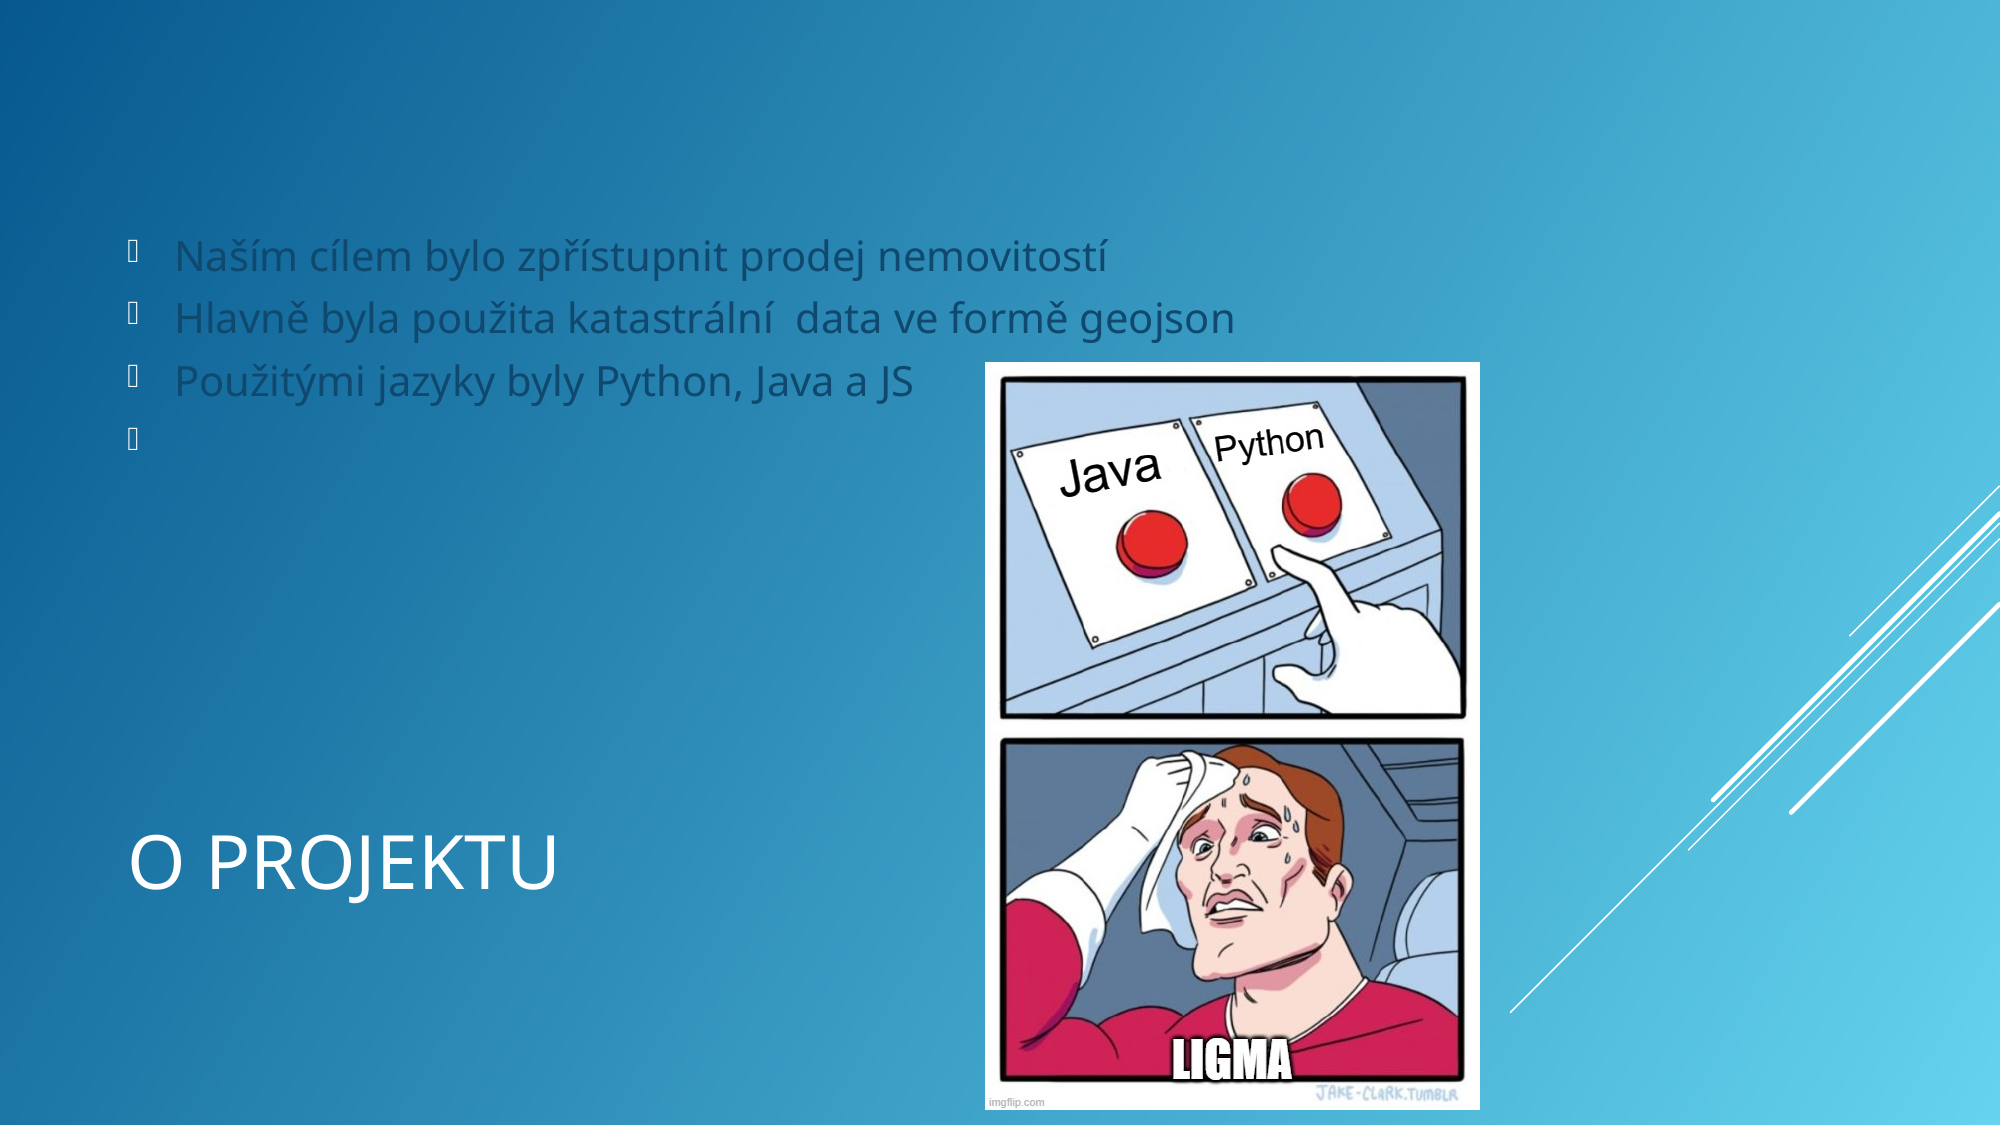

Naším cílem bylo zpřístupnit prodej nemovitostí
Hlavně byla použita katastrální data ve formě geojson
Použitými jazyky byly Python, Java a JS
# O projektu